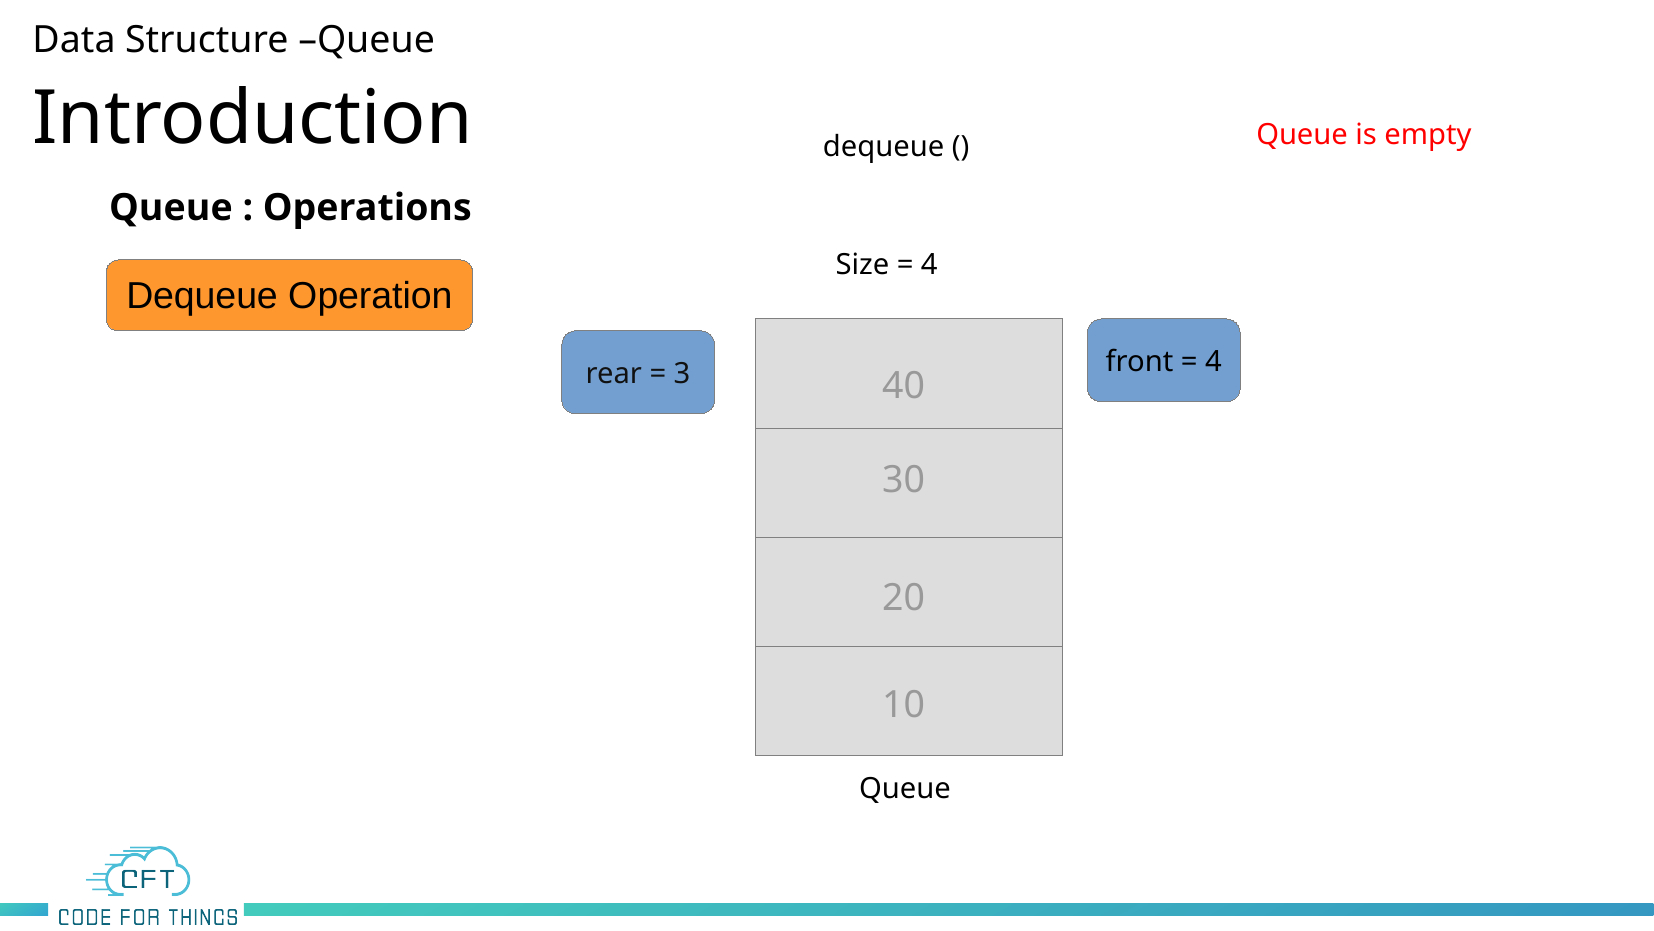

# Data Structure –Queue Introduction
Queue is empty
 dequeue ()
Queue : Operations
Size = 4
Dequeue Operation
front = 4
rear = 3
40
30
20
10
Queue